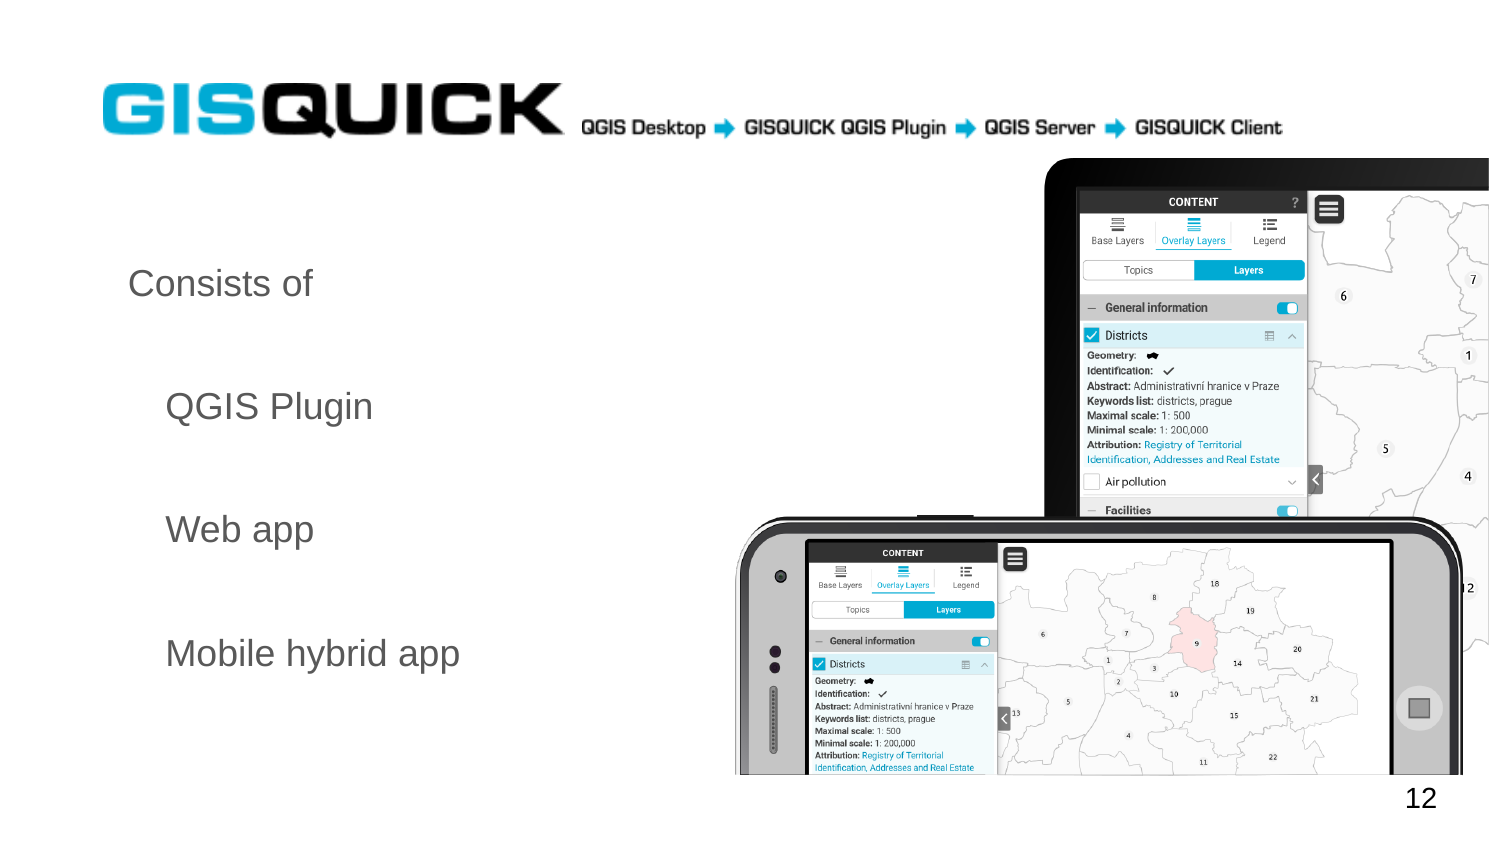

# Consists of
QGIS Plugin
Web app
Mobile hybrid app